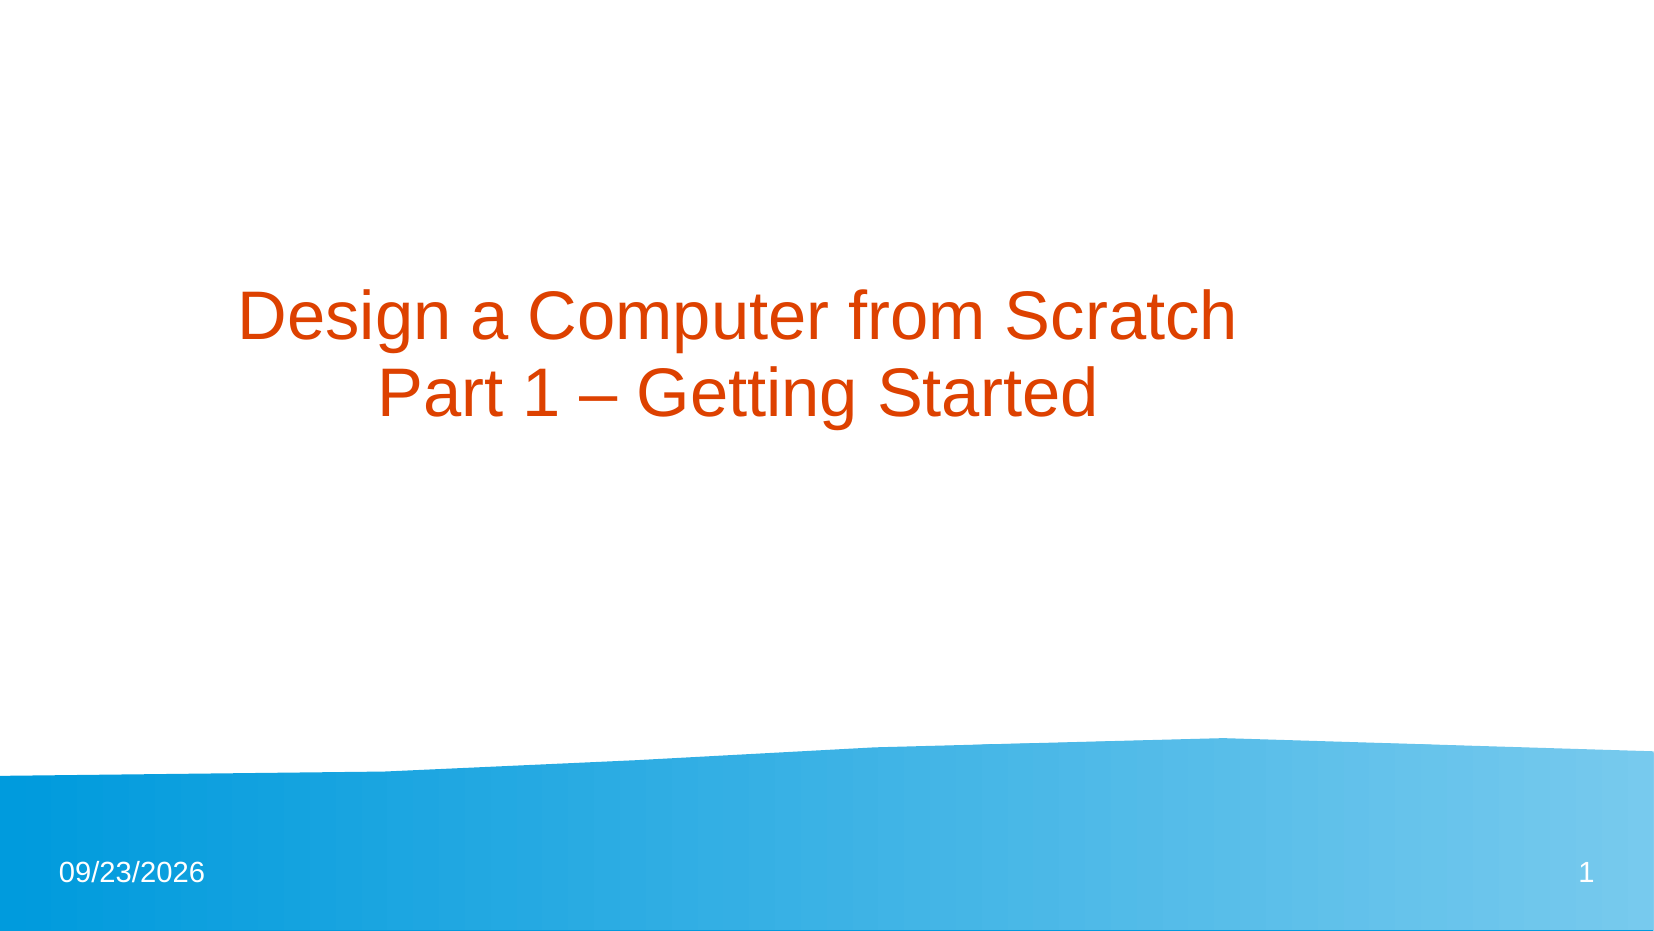

# Design a Computer from Scratch Part 1 – Getting Started